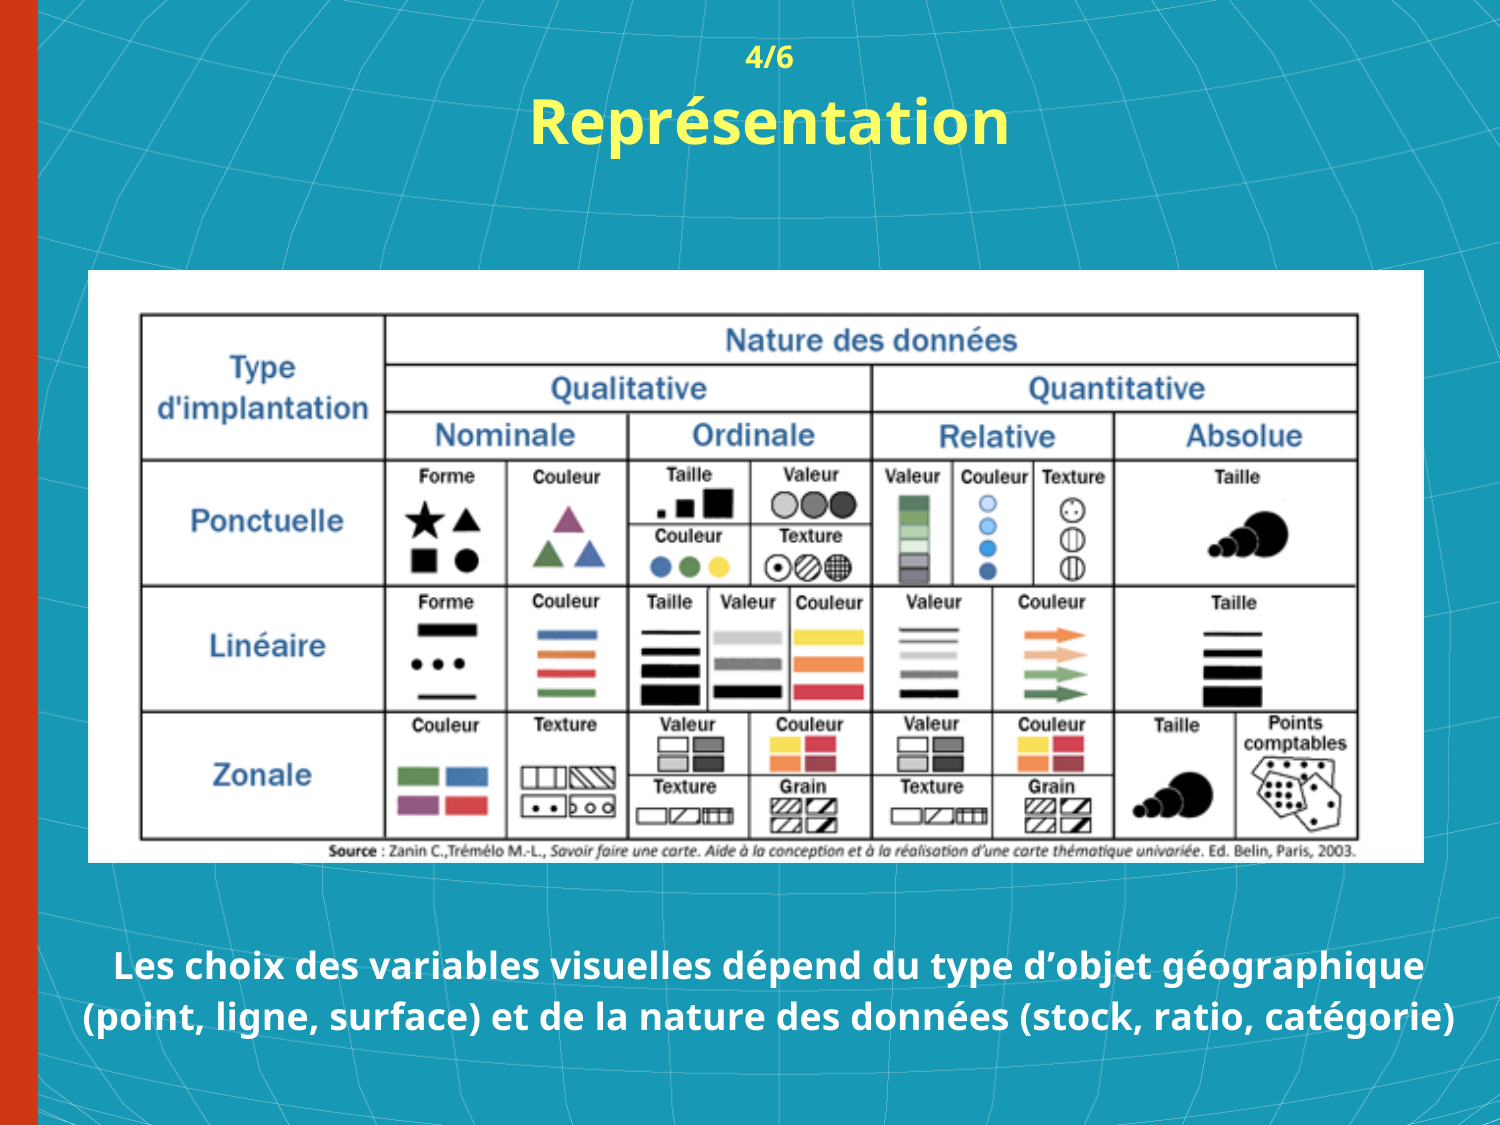

# 4/6 Représentation
Les choix des variables visuelles dépend du type d’objet géographique (point, ligne, surface) et de la nature des données (stock, ratio, catégorie)